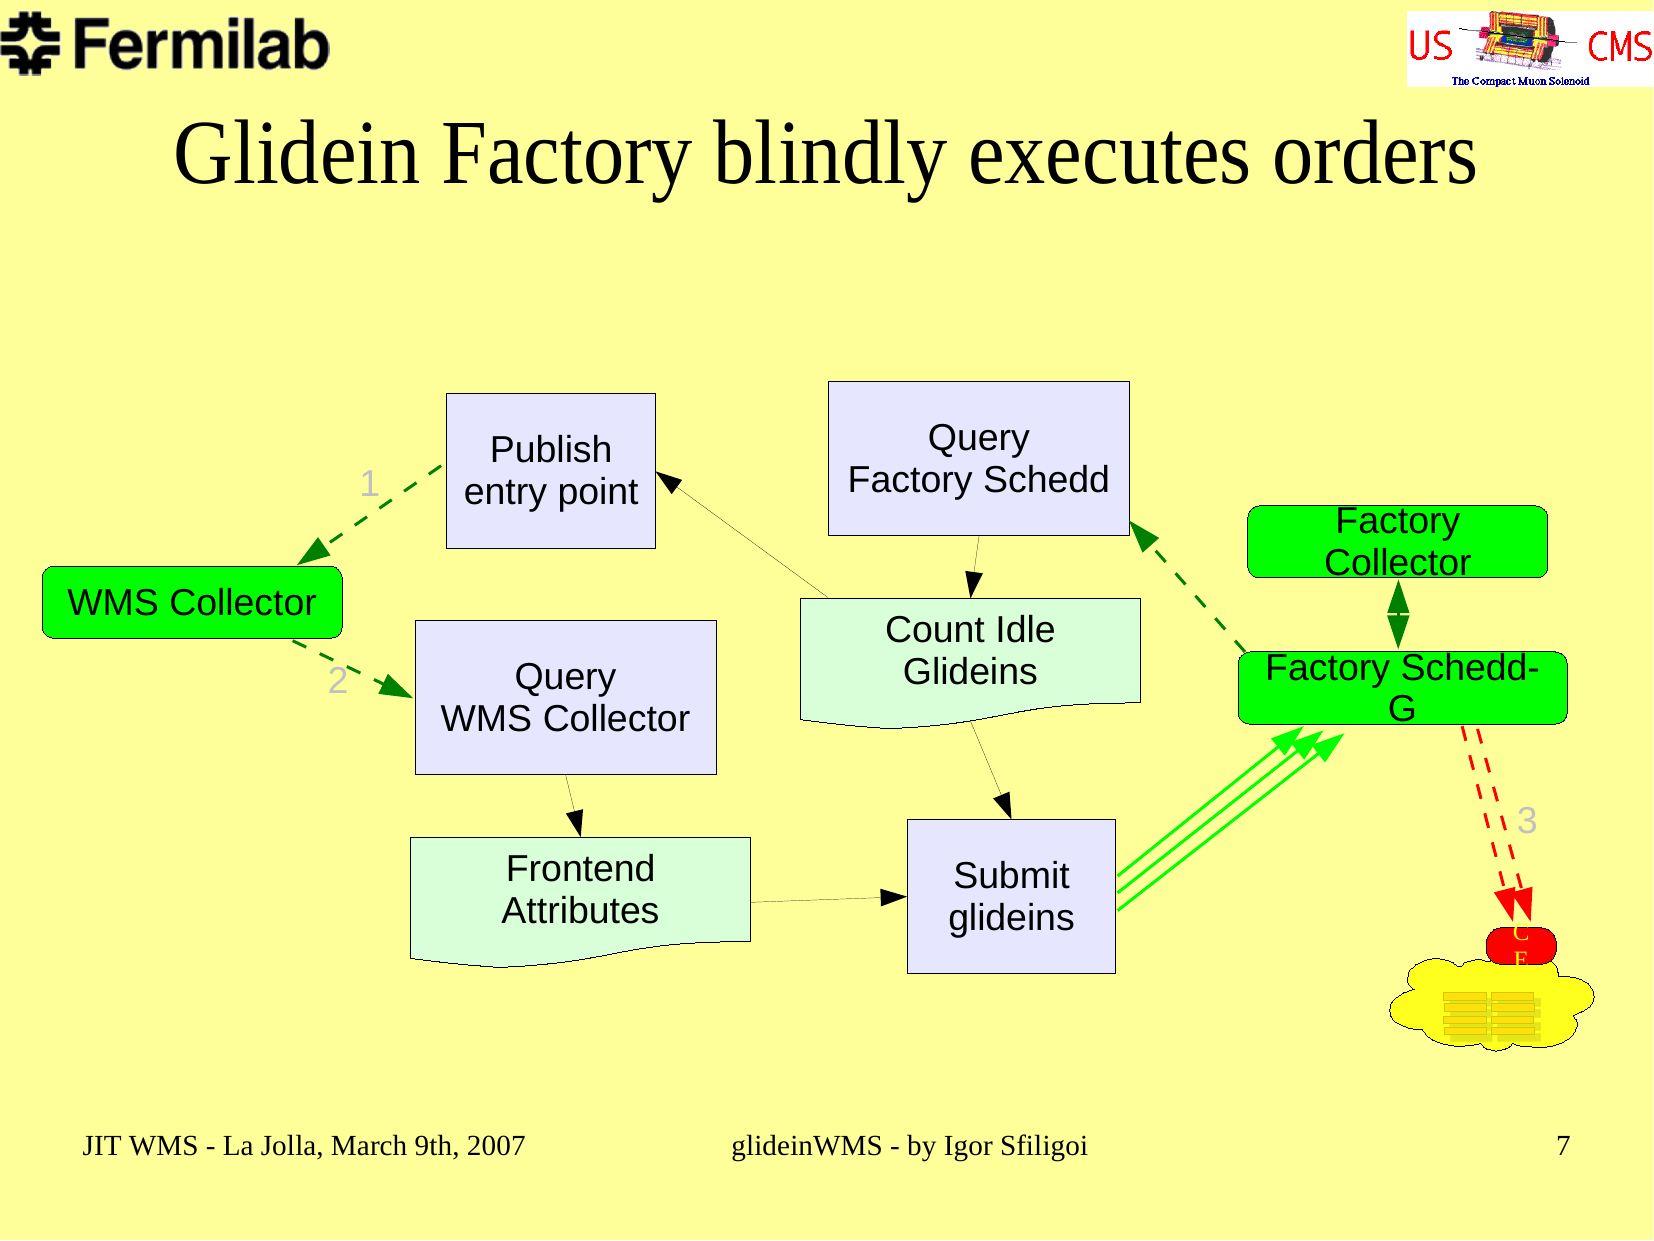

# Glidein Factory blindly executes orders
Query
Factory Schedd
Publish
entry point
1
Factory Collector
WMS Collector
Count Idle Glideins
Query
WMS Collector
Factory Schedd-G
2
3
Submit
glideins
Frontend Attributes
CE
JIT WMS - La Jolla, March 9th, 2007
glideinWMS - by Igor Sfiligoi
7